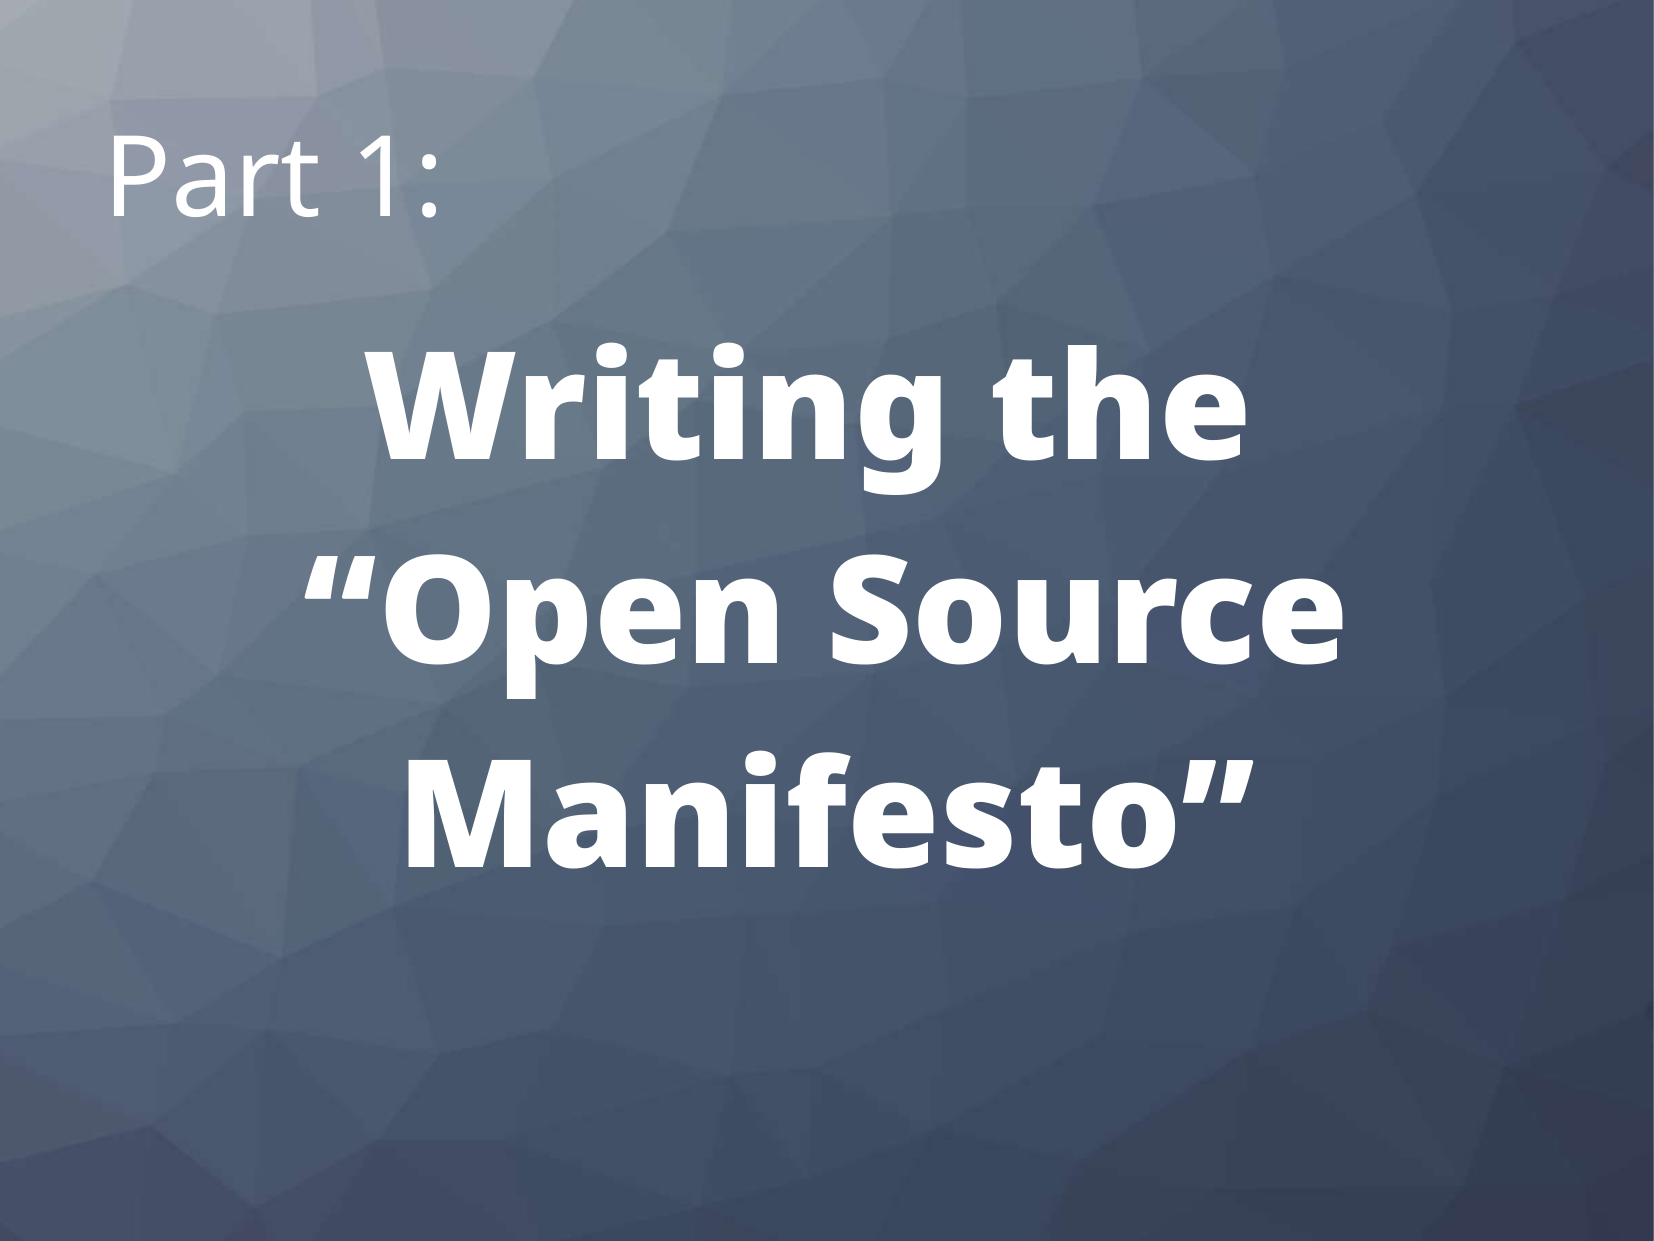

Part 1:
# Writing the “Open Source Manifesto”